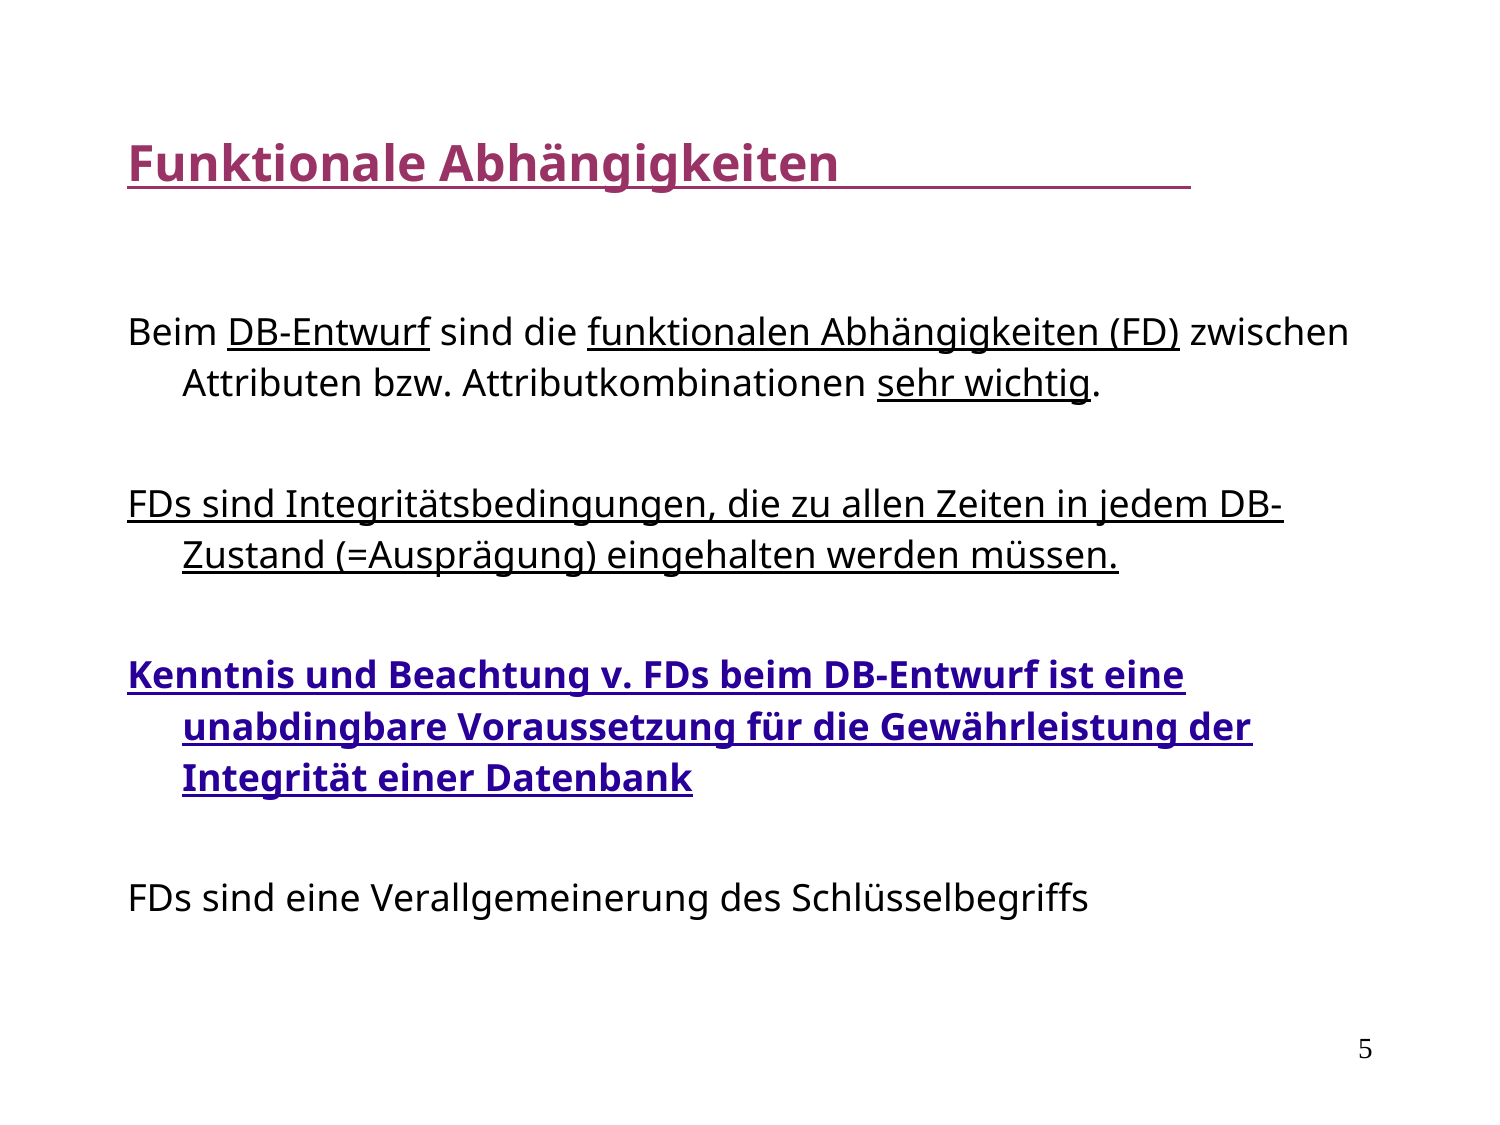

# Funktionale Abhängigkeiten
Beim DB-Entwurf sind die funktionalen Abhängigkeiten (FD) zwischen Attributen bzw. Attributkombinationen sehr wichtig.
FDs sind Integritätsbedingungen, die zu allen Zeiten in jedem DB-Zustand (=Ausprägung) eingehalten werden müssen.
Kenntnis und Beachtung v. FDs beim DB-Entwurf ist eine unabdingbare Voraussetzung für die Gewährleistung der Integrität einer Datenbank
FDs sind eine Verallgemeinerung des Schlüsselbegriffs
5